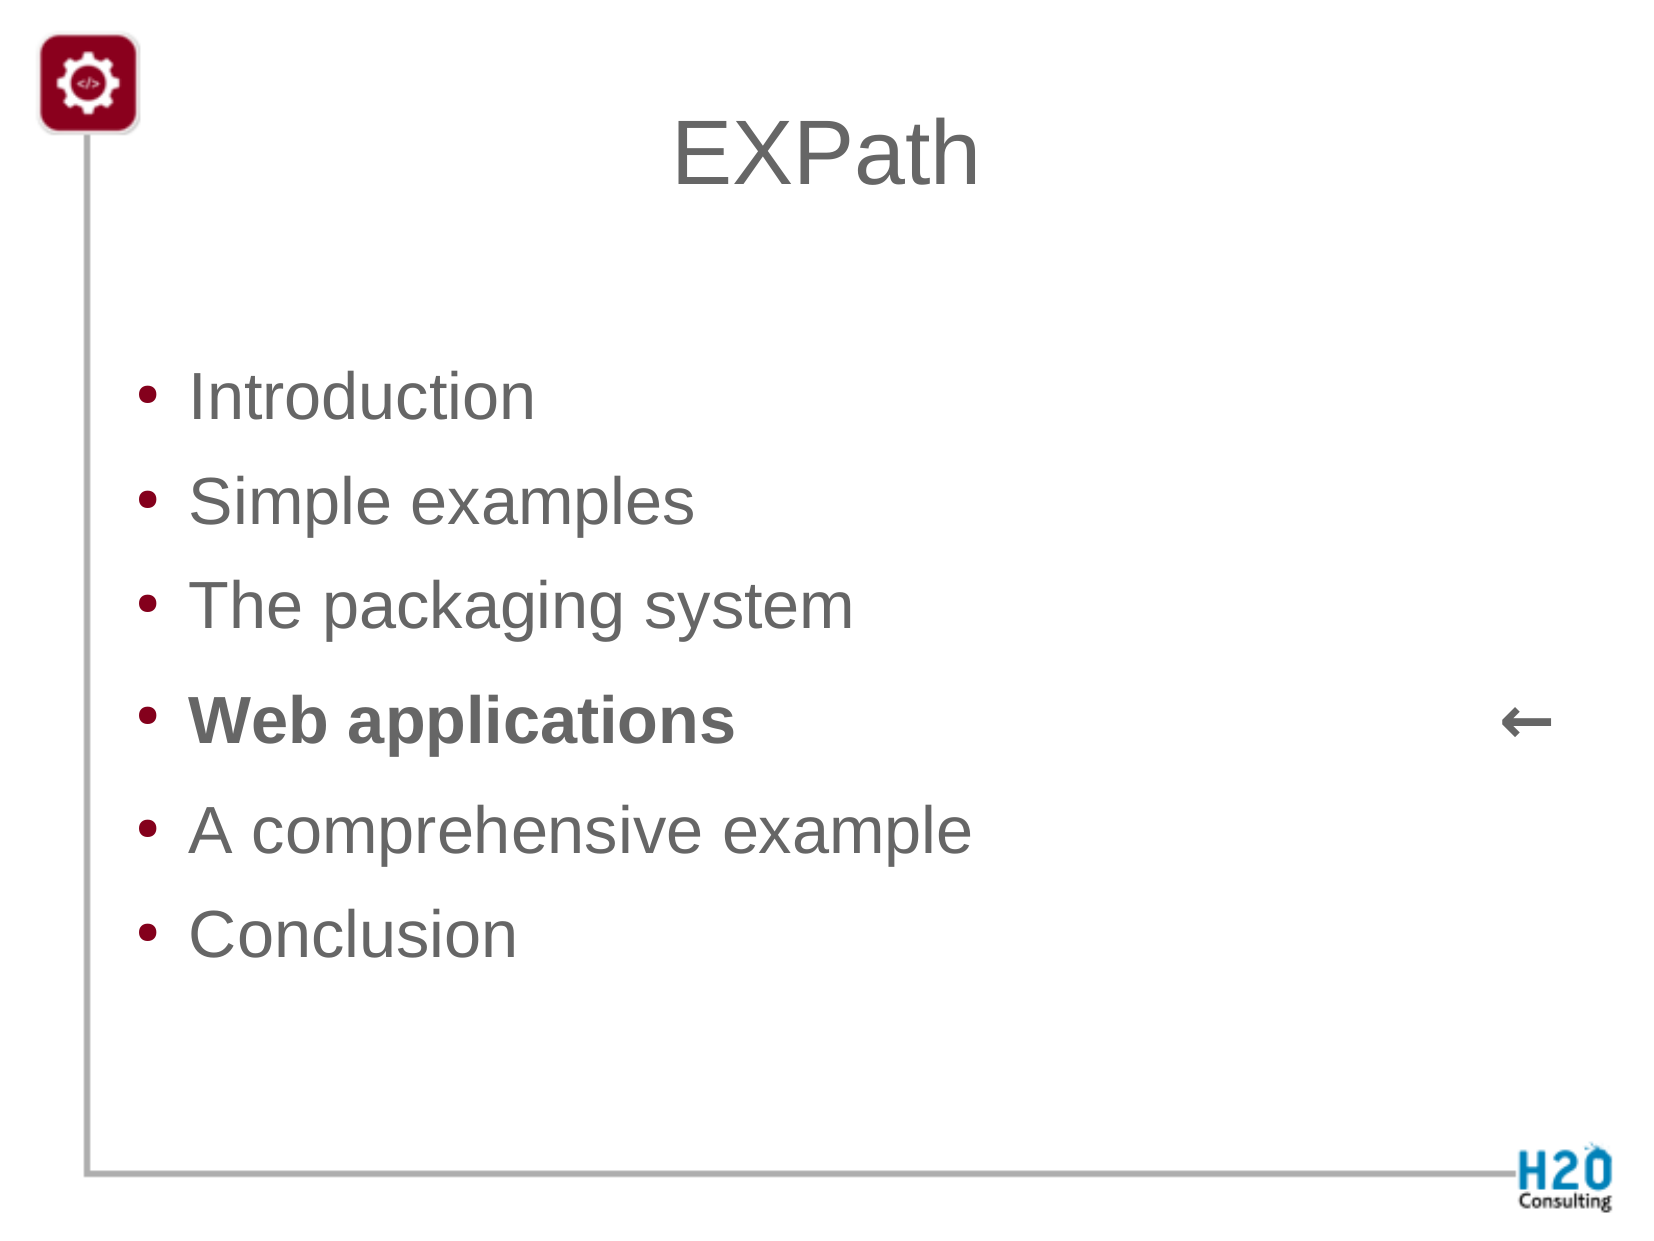

# EXPath
Introduction
Simple examples
The packaging system
Web applications										 ←
A comprehensive example
Conclusion